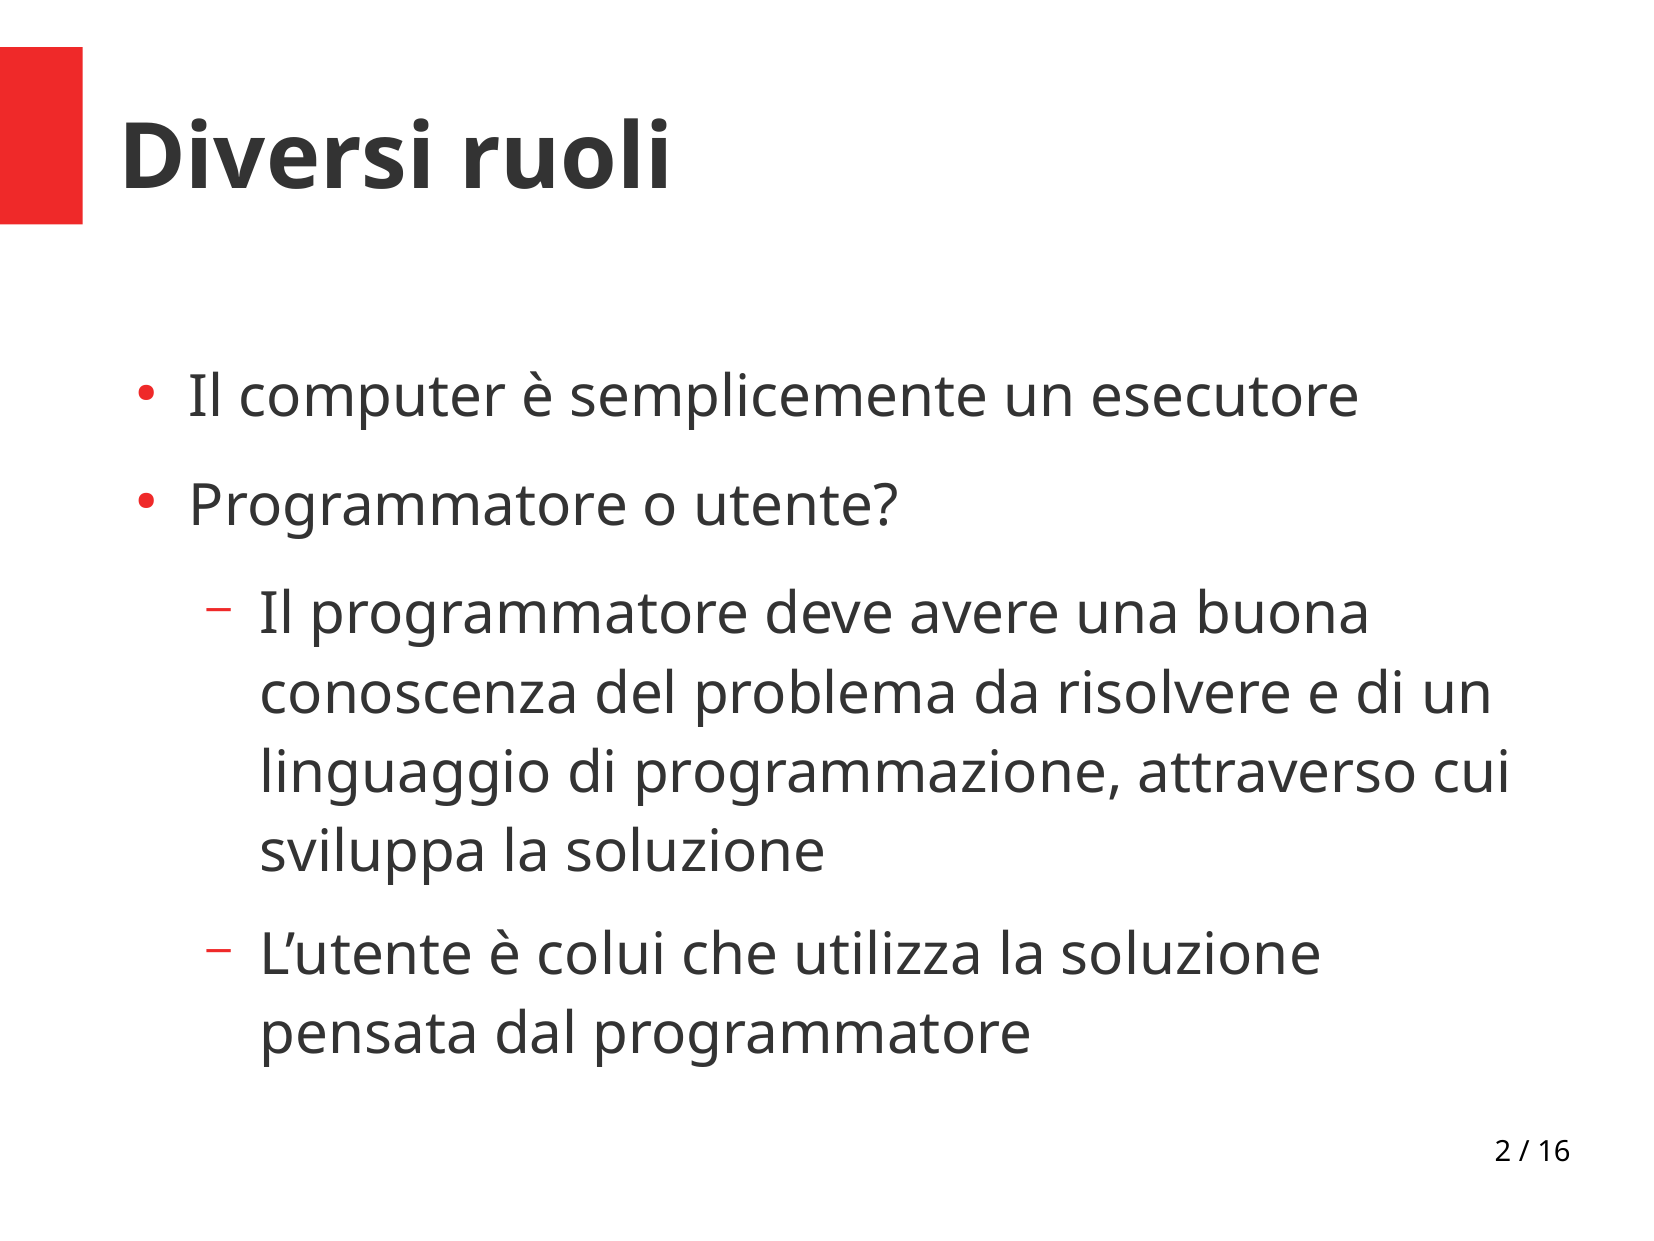

# Diversi ruoli
Il computer è semplicemente un esecutore
Programmatore o utente?
Il programmatore deve avere una buona conoscenza del problema da risolvere e di un linguaggio di programmazione, attraverso cui sviluppa la soluzione
L’utente è colui che utilizza la soluzione pensata dal programmatore
2